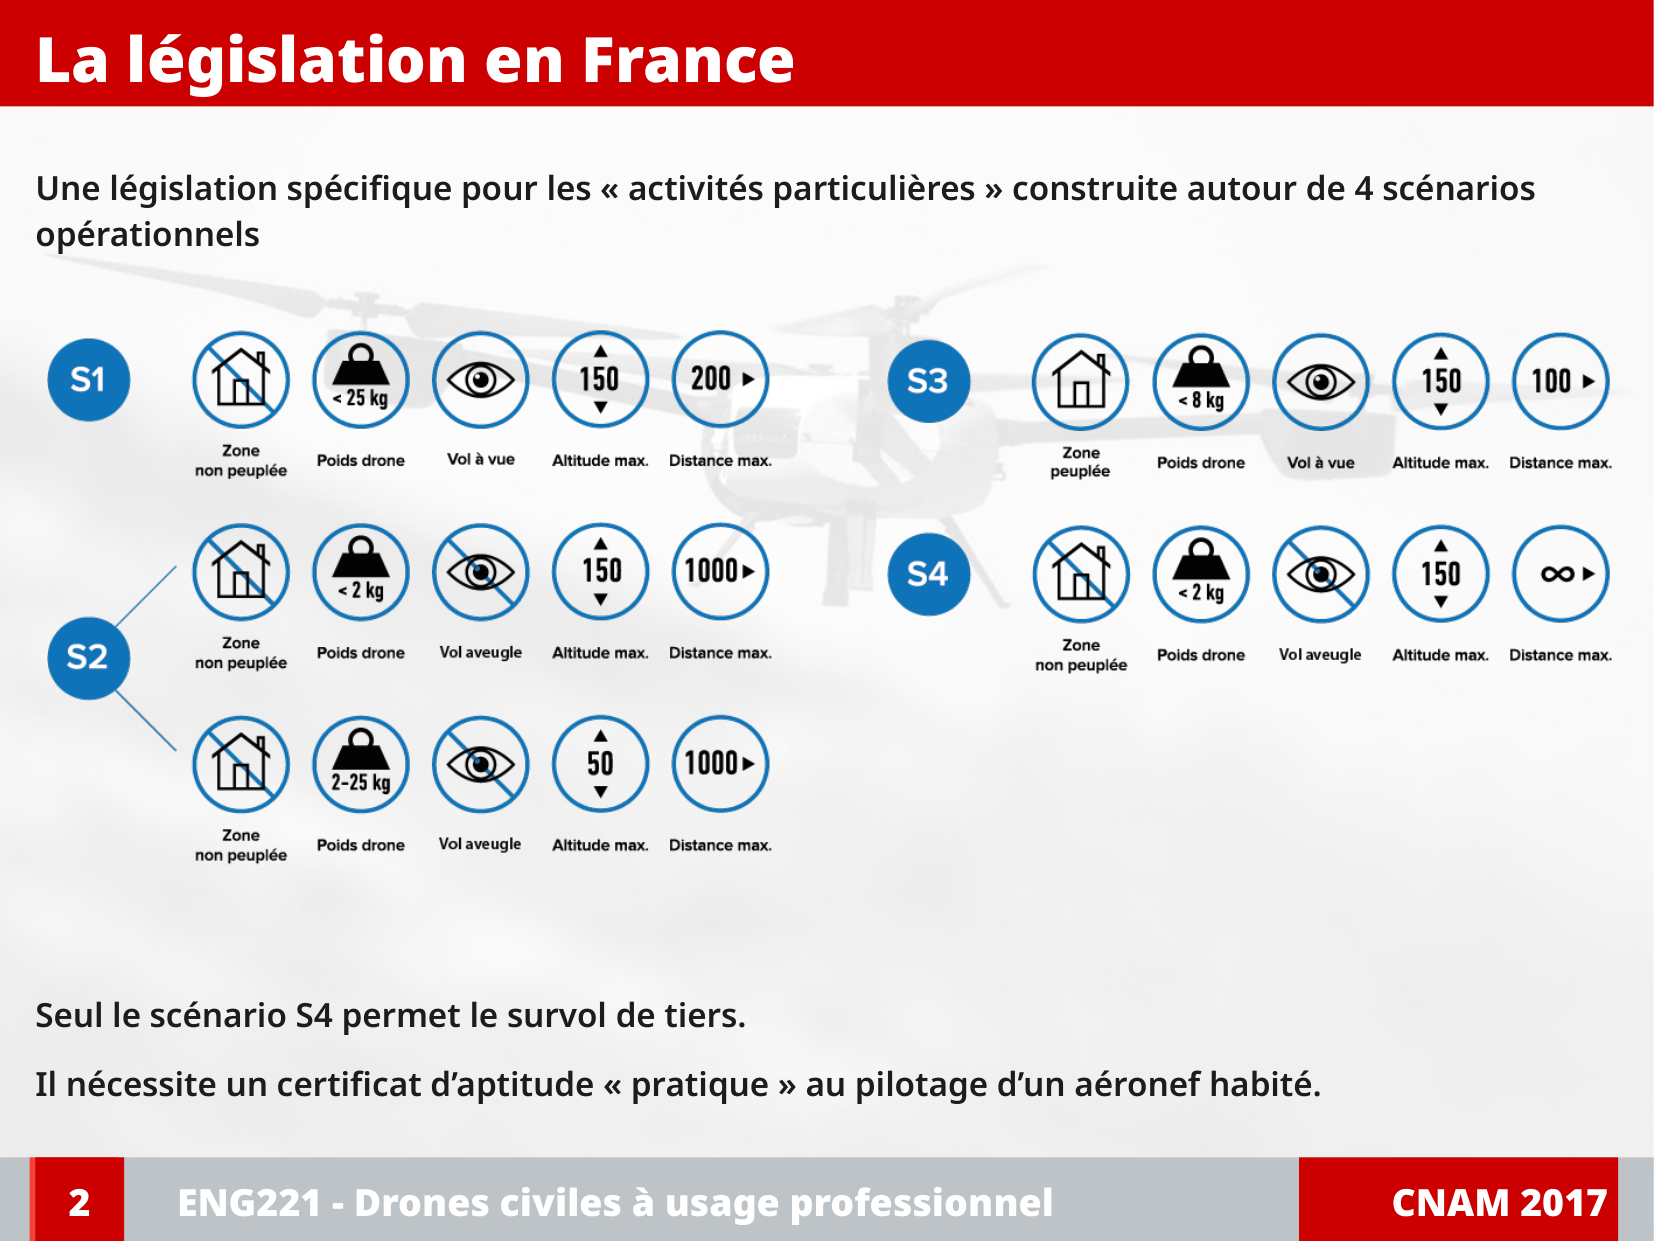

# La législation en France
Une législation spécifique pour les « activités particulières » construite autour de 4 scénarios opérationnels
Seul le scénario S4 permet le survol de tiers.
Il nécessite un certificat d’aptitude « pratique » au pilotage d’un aéronef habité.
2
ENG221 - Drones civiles à usage professionnel